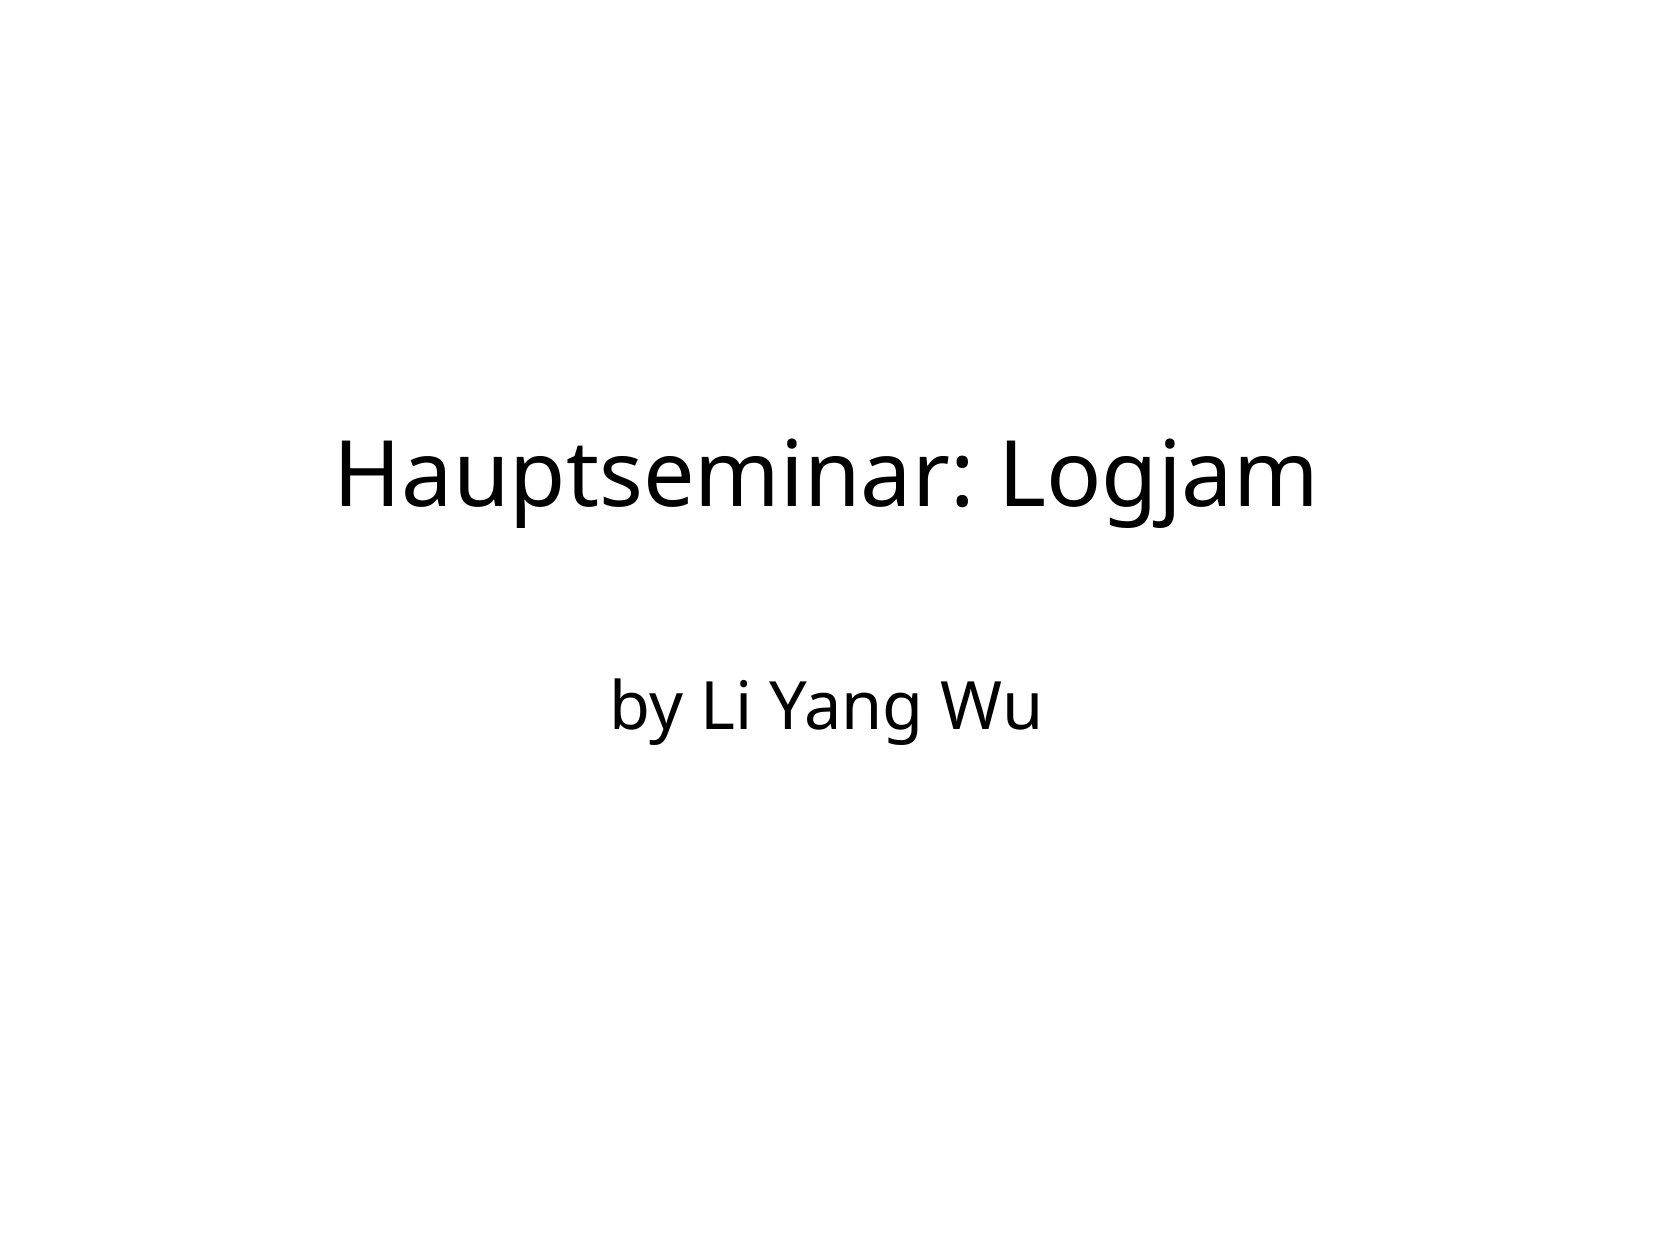

# Hauptseminar: Logjam
by Li Yang Wu